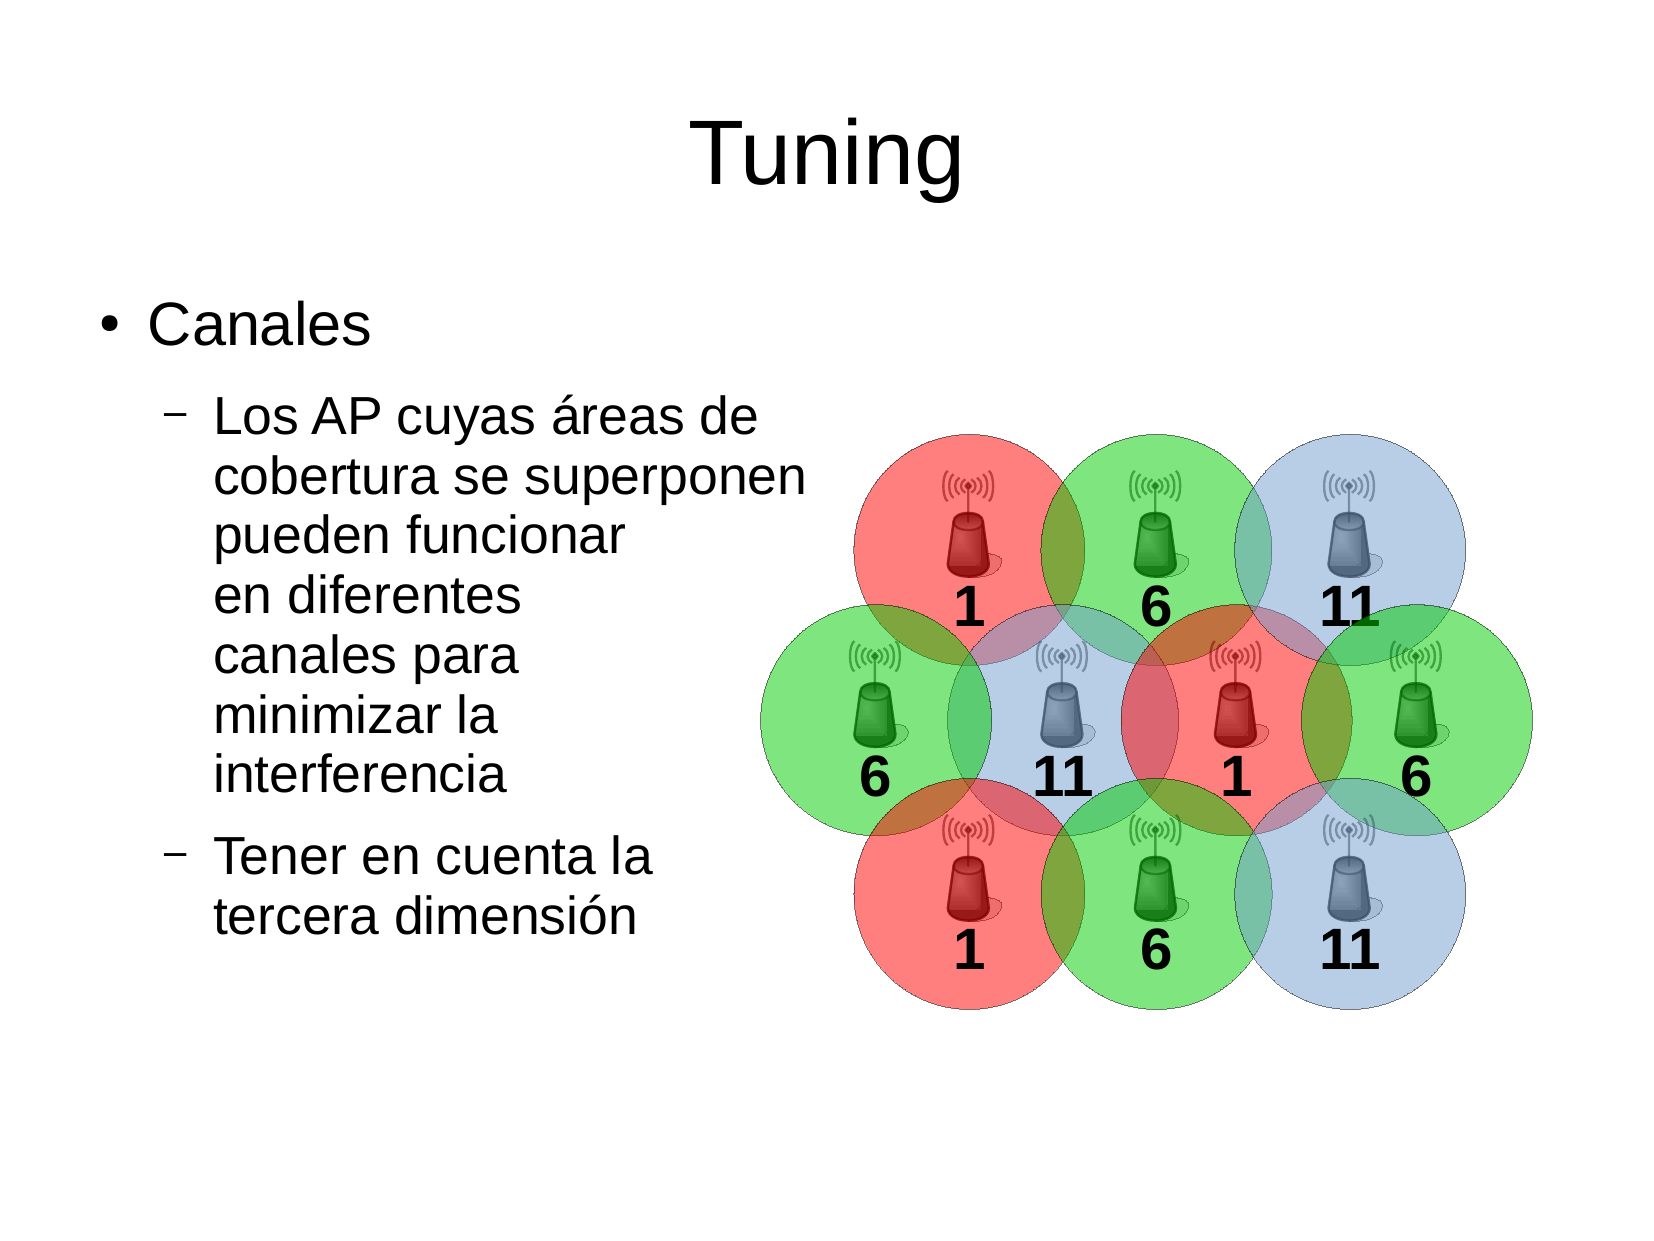

# Tuning
Canales
Los AP cuyas áreas de cobertura se superponen
pueden funcionar
en diferentes
canales para
minimizar la
interferencia
Tener en cuenta la tercera dimensión
1
6
11
6
11
1
6
1
6
11